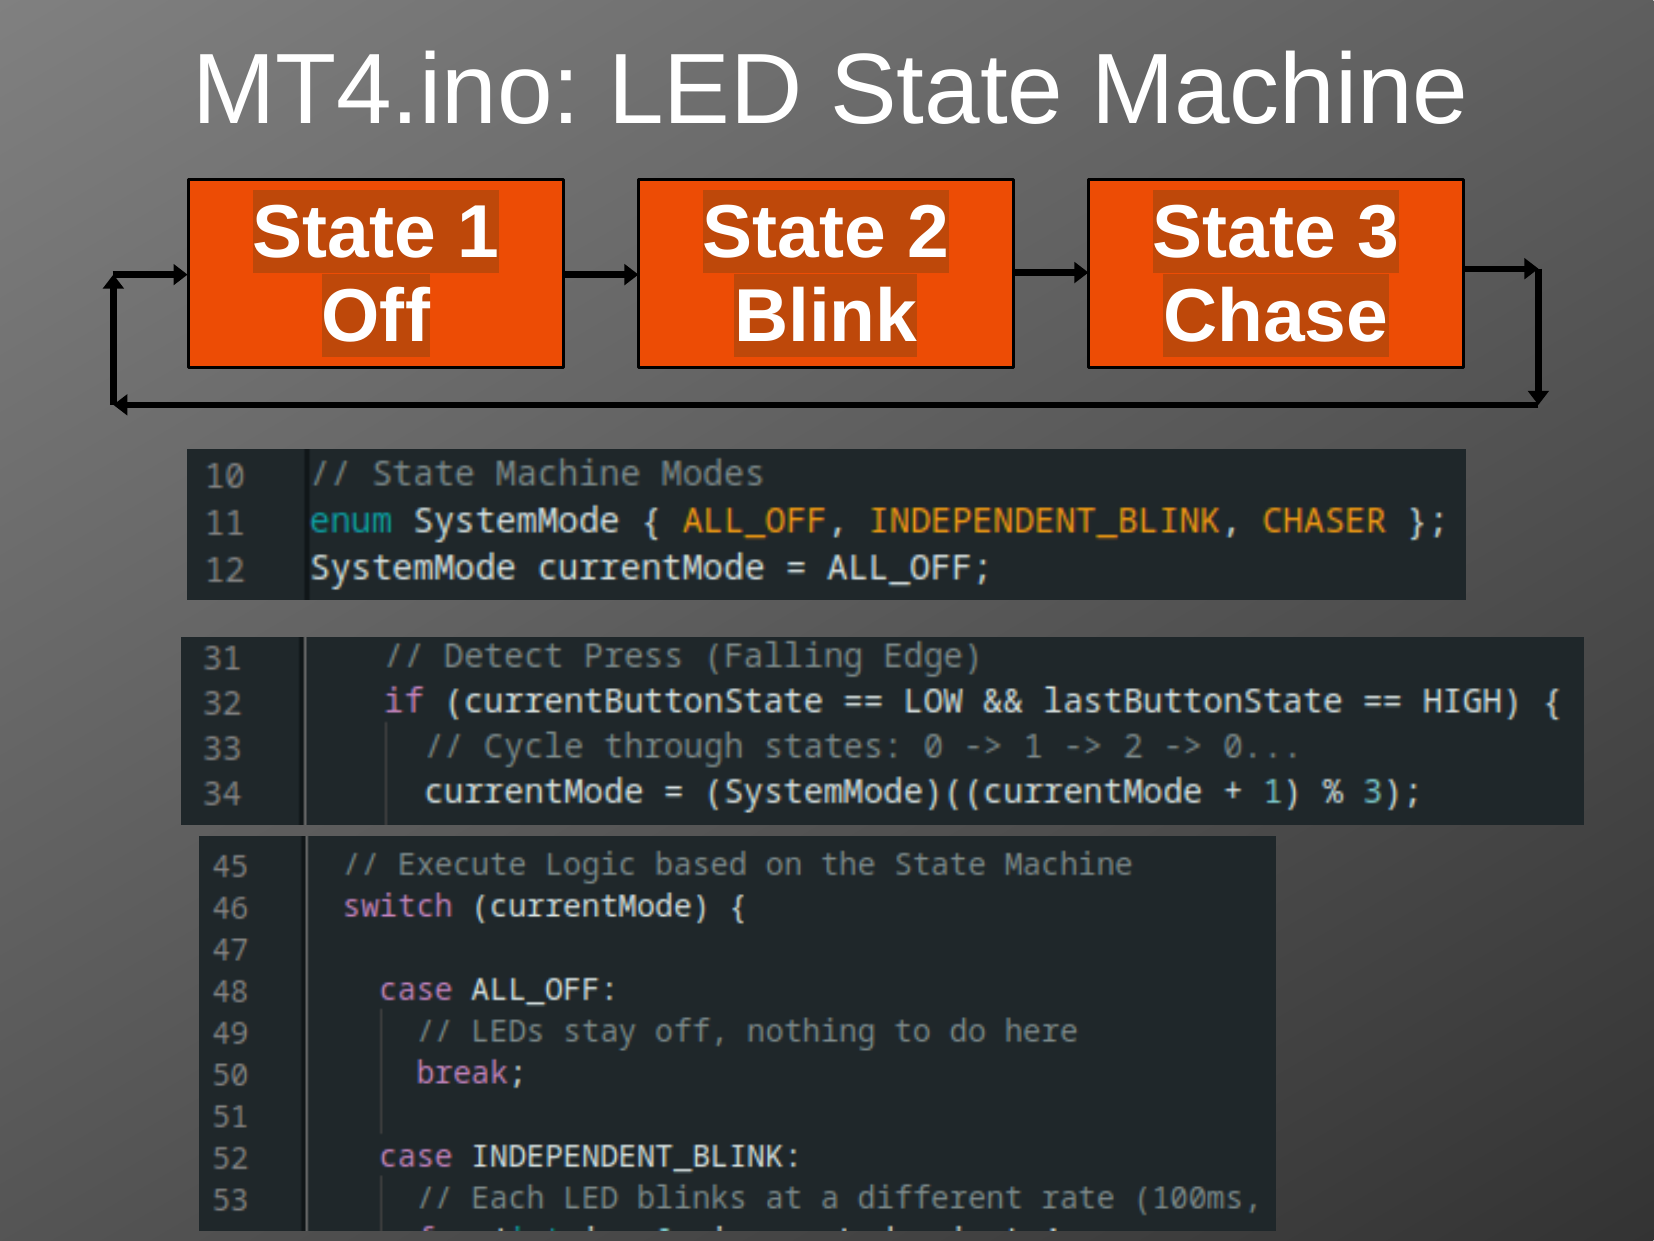

# MT4.ino: LED State Machine
State 1
Off
State 2
Blink
State 3
Chase